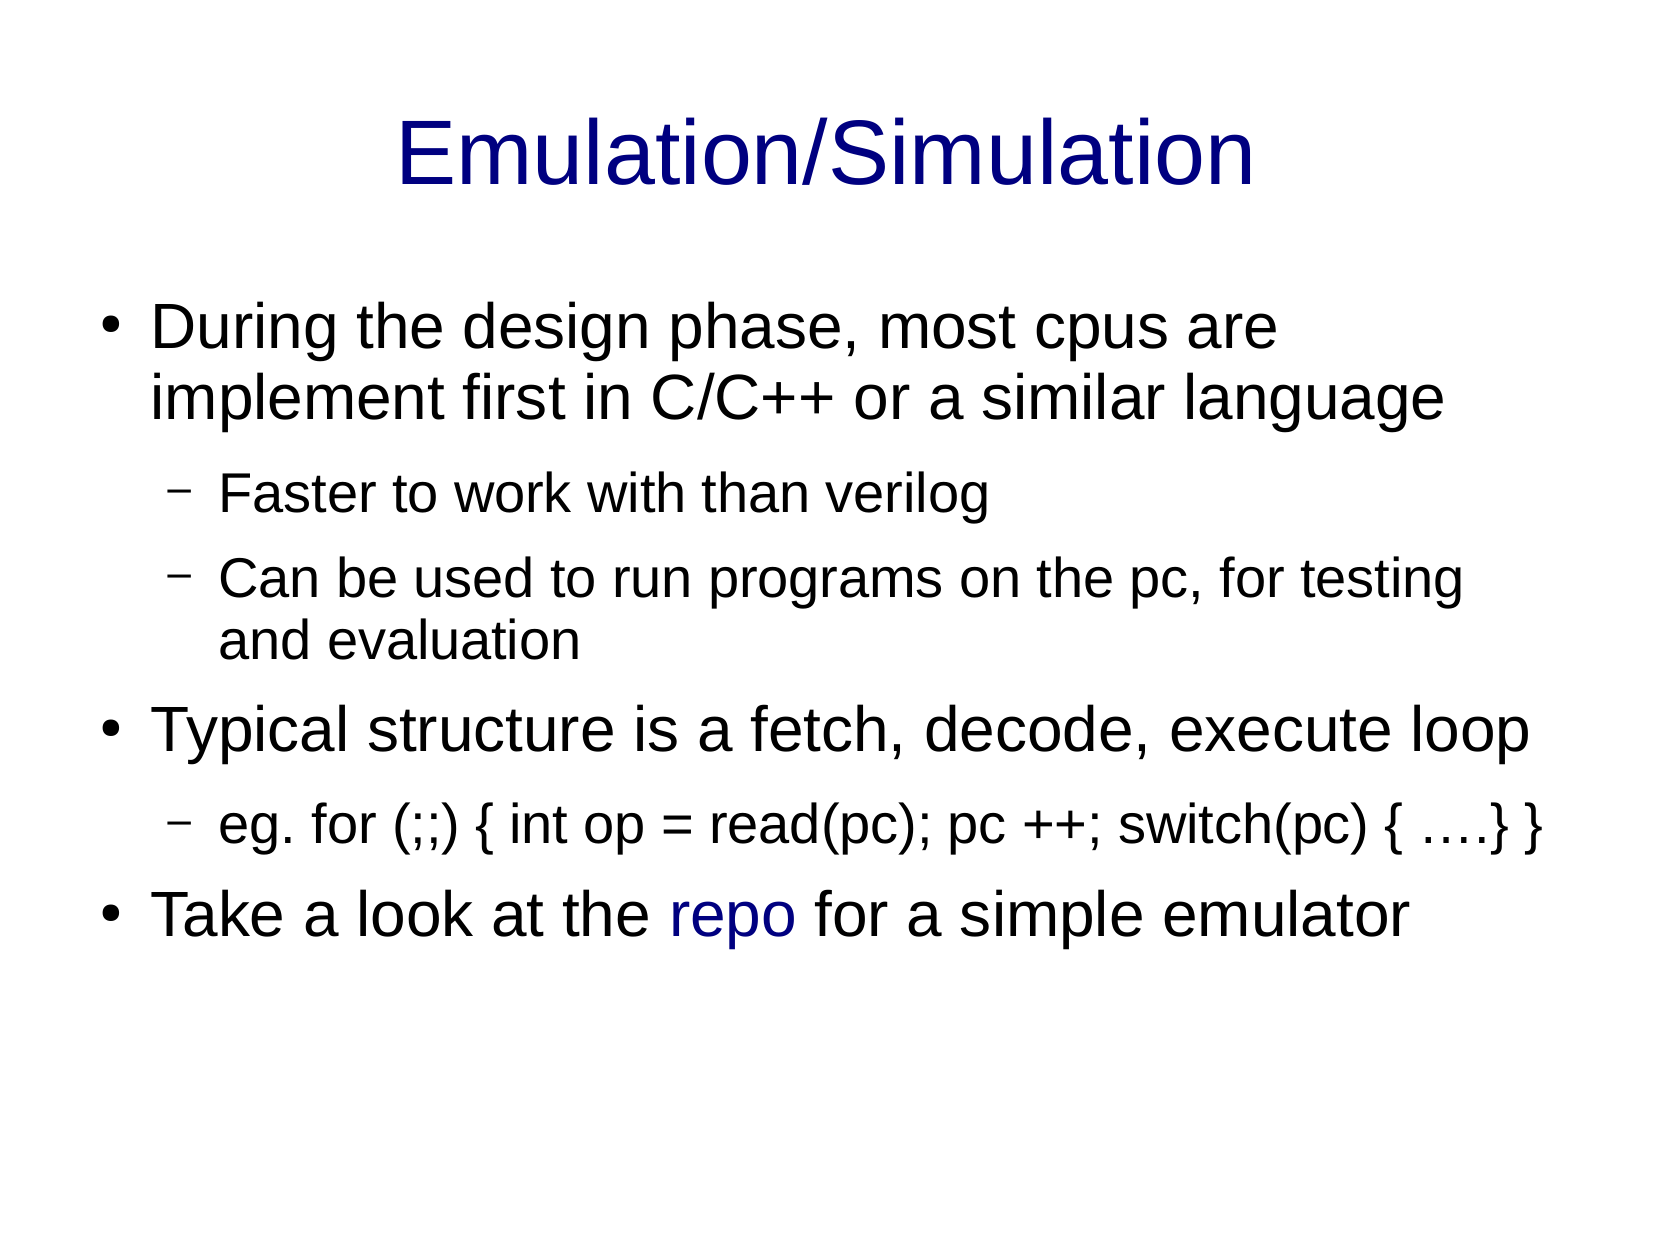

# Emulation/Simulation
During the design phase, most cpus are implement first in C/C++ or a similar language
Faster to work with than verilog
Can be used to run programs on the pc, for testing and evaluation
Typical structure is a fetch, decode, execute loop
eg. for (;;) { int op = read(pc); pc ++; switch(pc) { ….} }
Take a look at the repo for a simple emulator